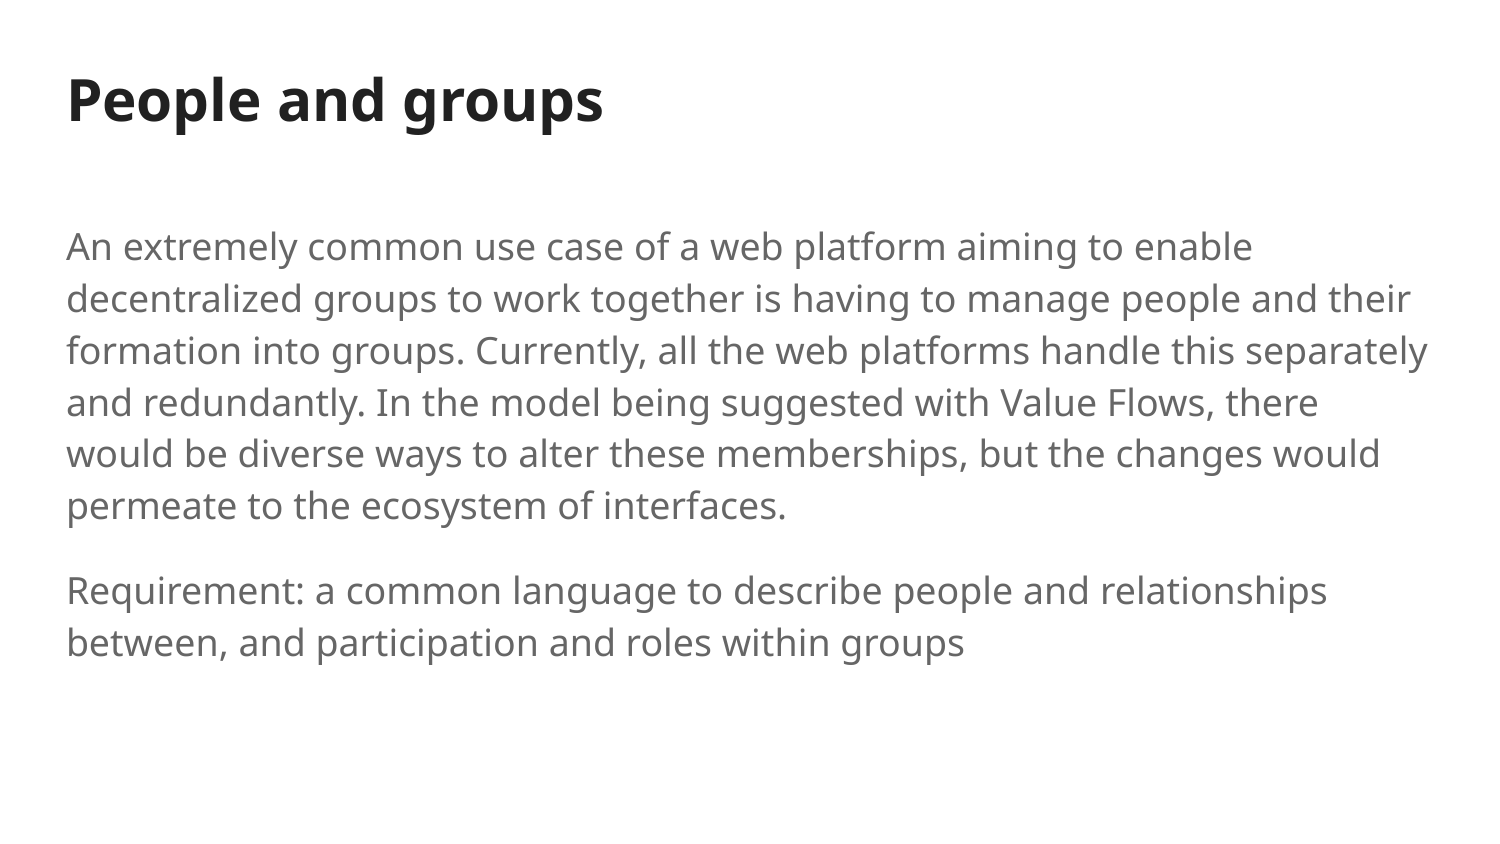

# People and groups
An extremely common use case of a web platform aiming to enable decentralized groups to work together is having to manage people and their formation into groups. Currently, all the web platforms handle this separately and redundantly. In the model being suggested with Value Flows, there would be diverse ways to alter these memberships, but the changes would permeate to the ecosystem of interfaces.
Requirement: a common language to describe people and relationships between, and participation and roles within groups